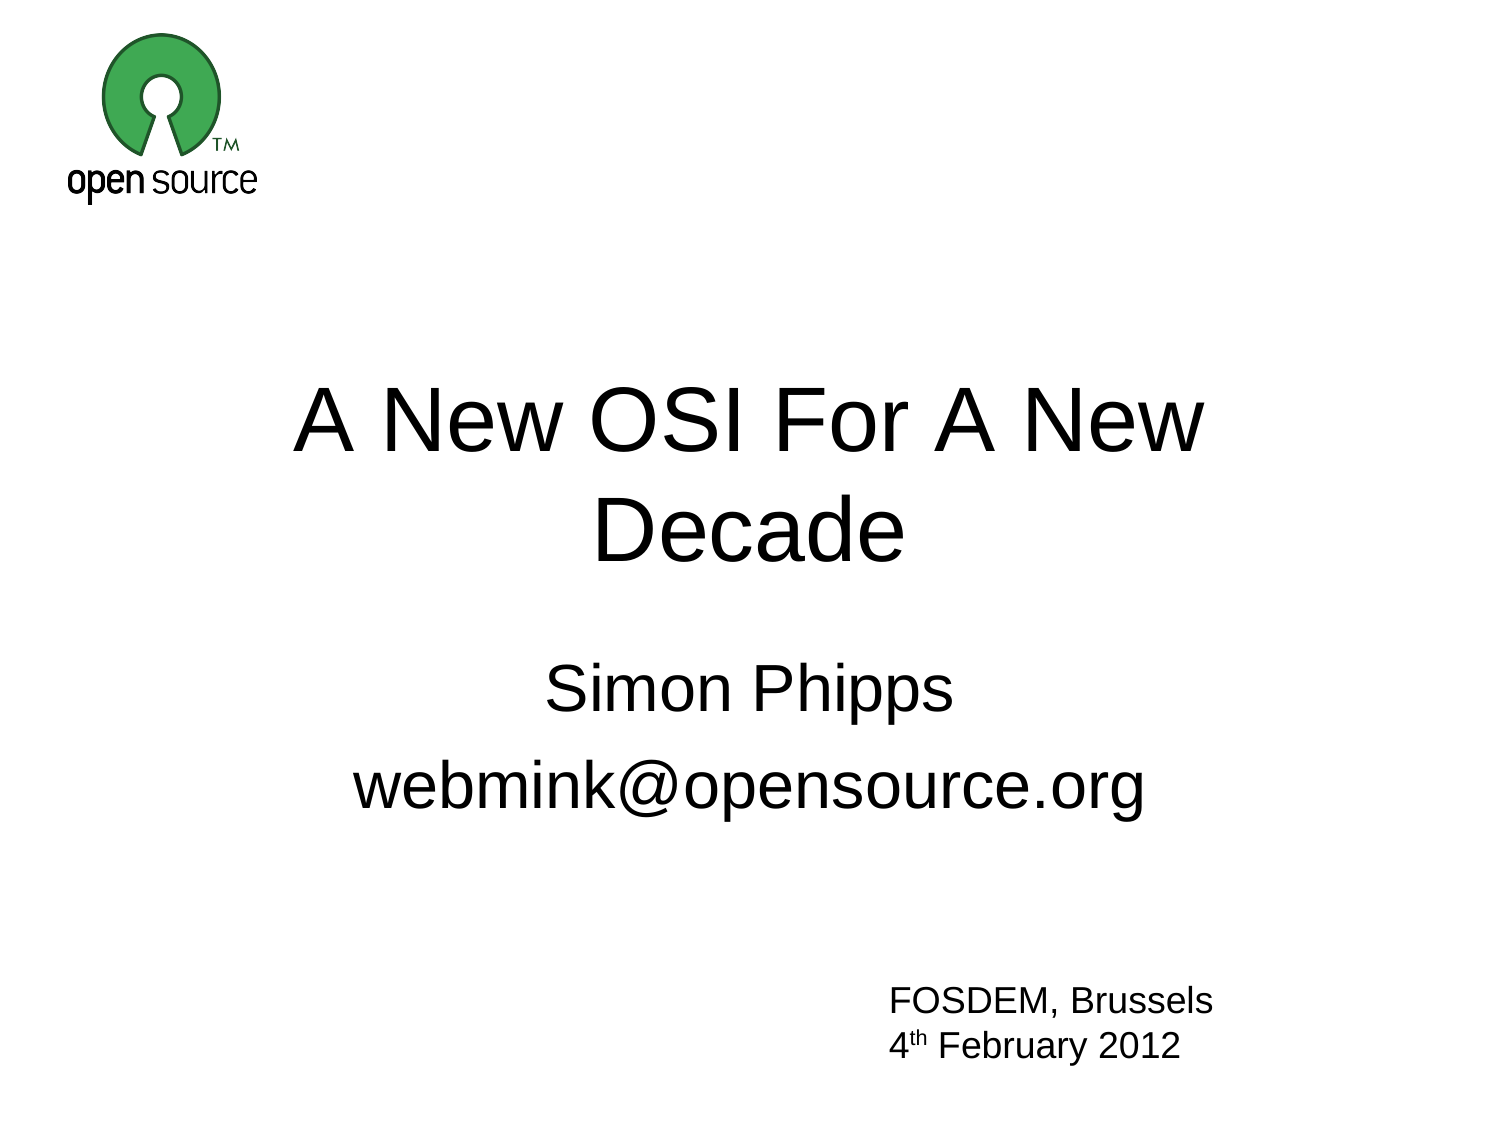

# A New OSI For A New Decade
Simon Phipps
webmink@opensource.org
FOSDEM, Brussels
4th February 2012